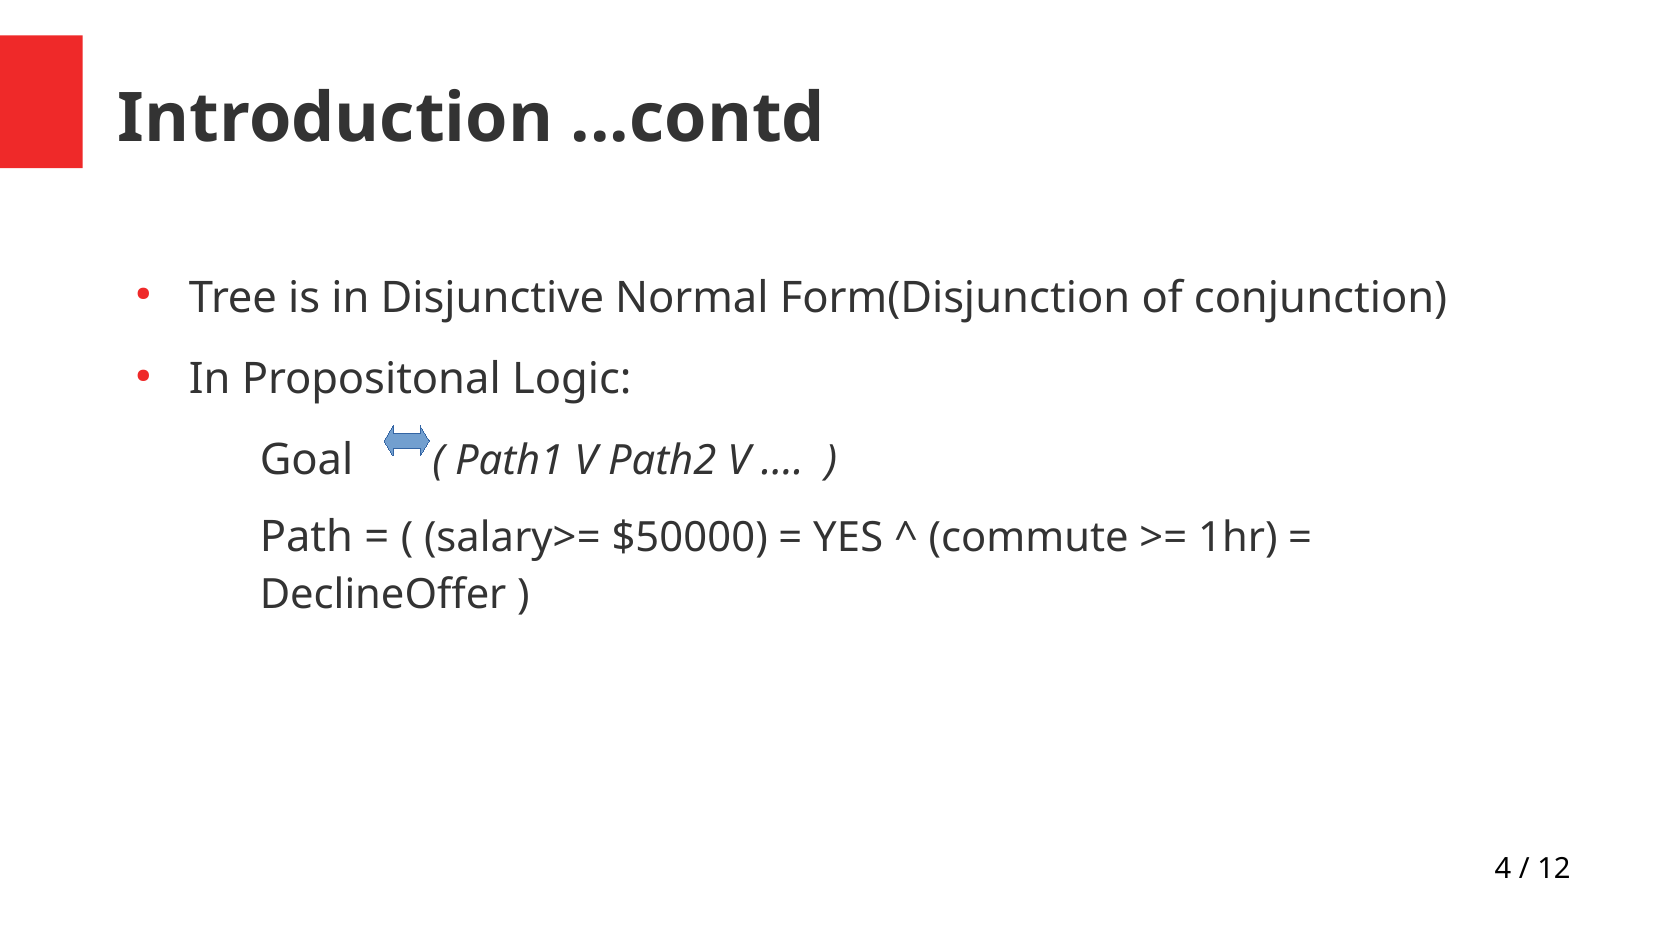

# Introduction ...contd
Tree is in Disjunctive Normal Form(Disjunction of conjunction)
In Propositonal Logic:
Goal ( Path1 V Path2 V …. )
Path = ( (salary>= $50000) = YES ^ (commute >= 1hr) = DeclineOffer )
4